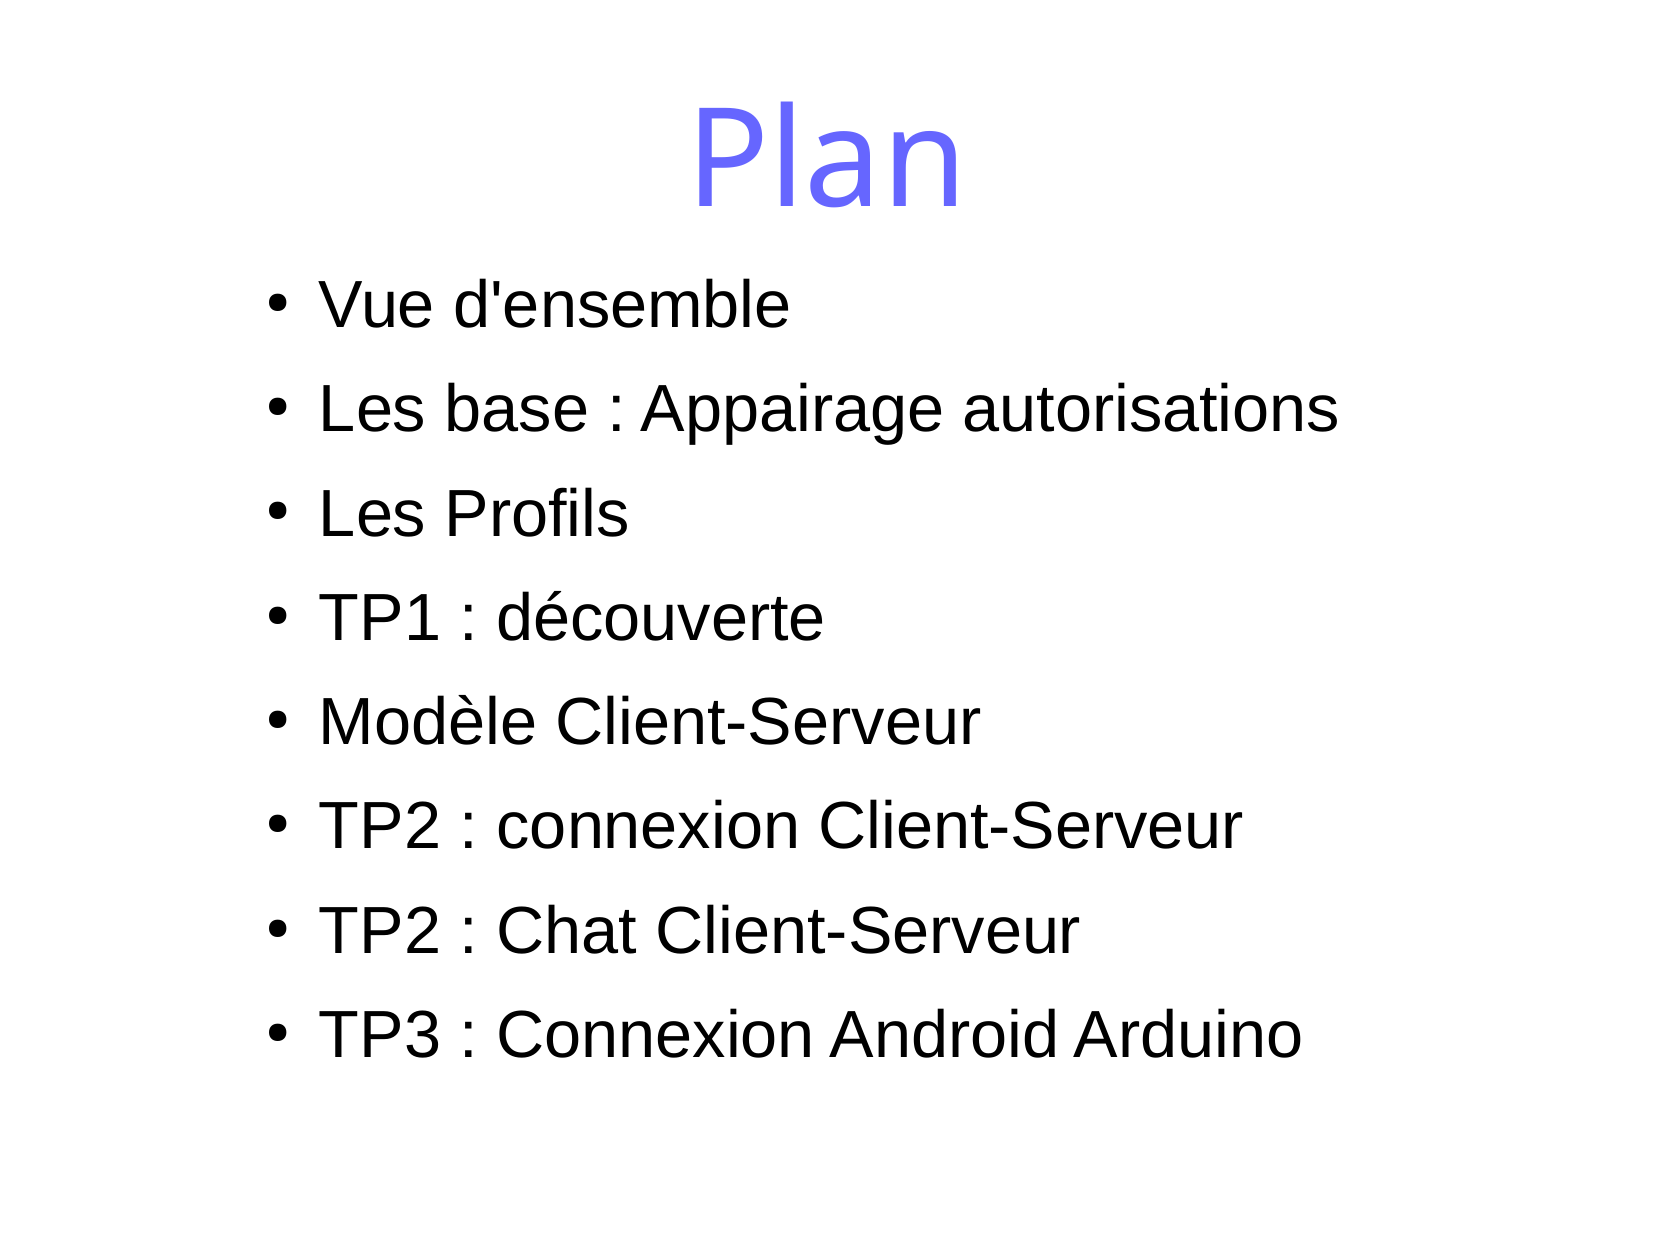

# Plan
Vue d'ensemble
Les base : Appairage autorisations
Les Profils
TP1 : découverte
Modèle Client-Serveur
TP2 : connexion Client-Serveur
TP2 : Chat Client-Serveur
TP3 : Connexion Android Arduino